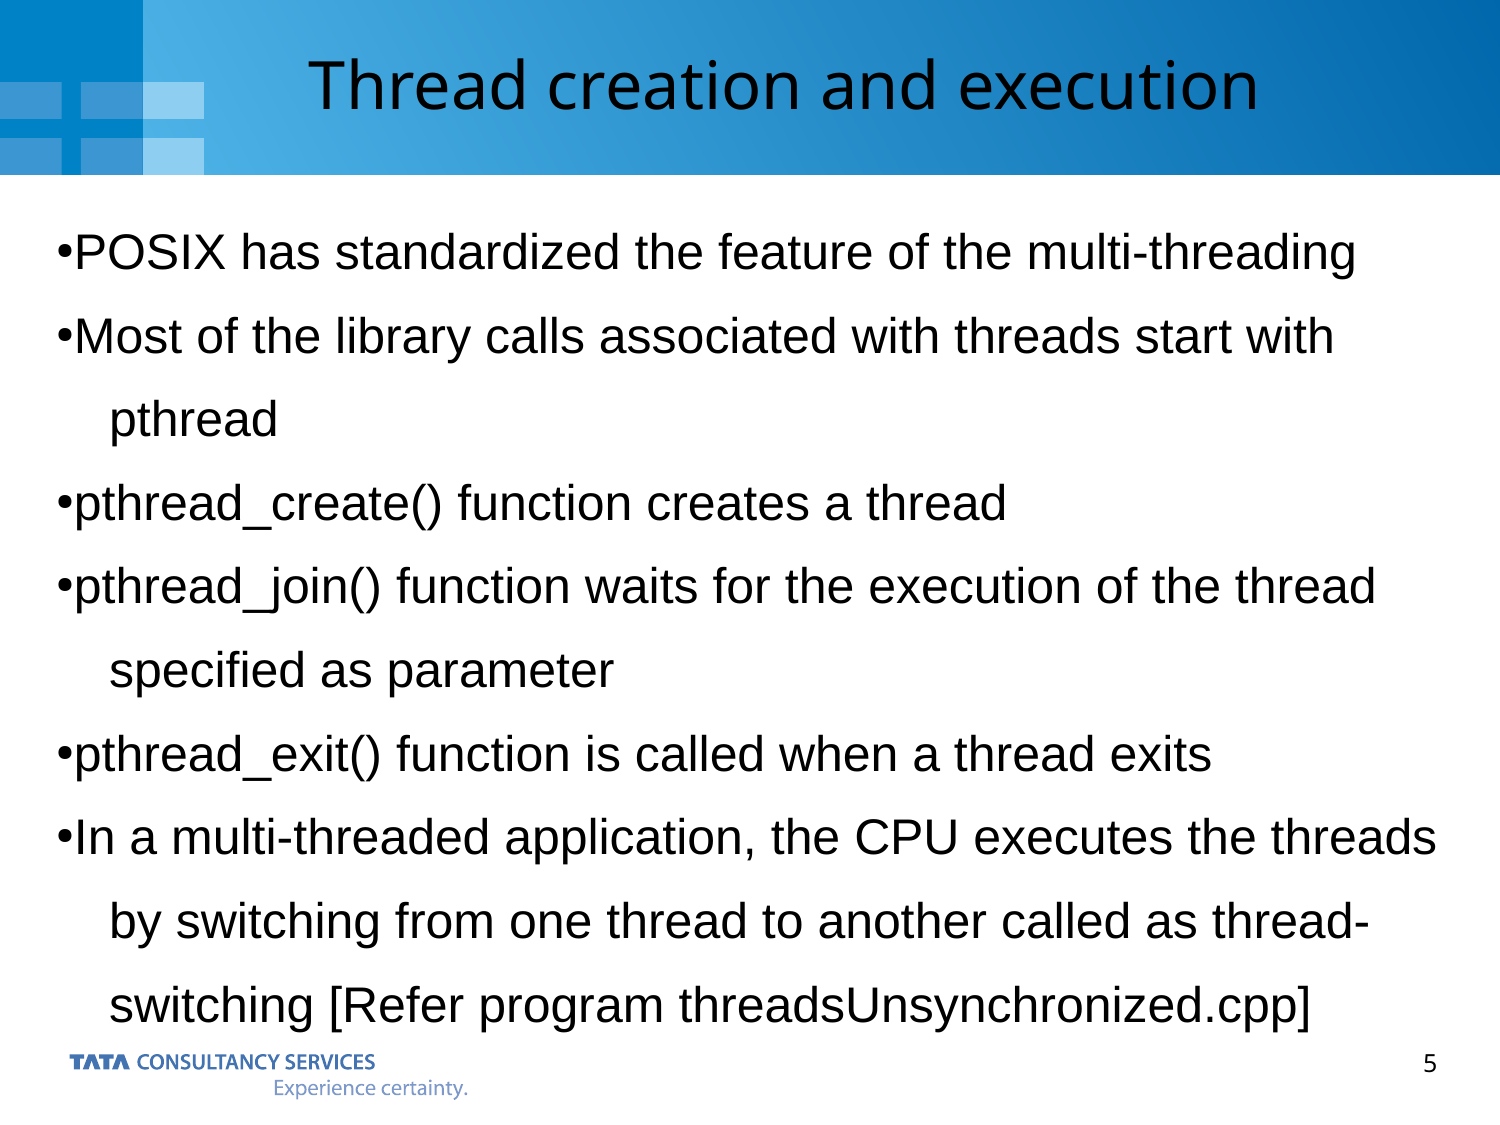

Thread creation and execution
POSIX has standardized the feature of the multi-threading
Most of the library calls associated with threads start with pthread
pthread_create() function creates a thread
pthread_join() function waits for the execution of the thread specified as parameter
pthread_exit() function is called when a thread exits
In a multi-threaded application, the CPU executes the threads by switching from one thread to another called as thread-switching [Refer program threadsUnsynchronized.cpp]